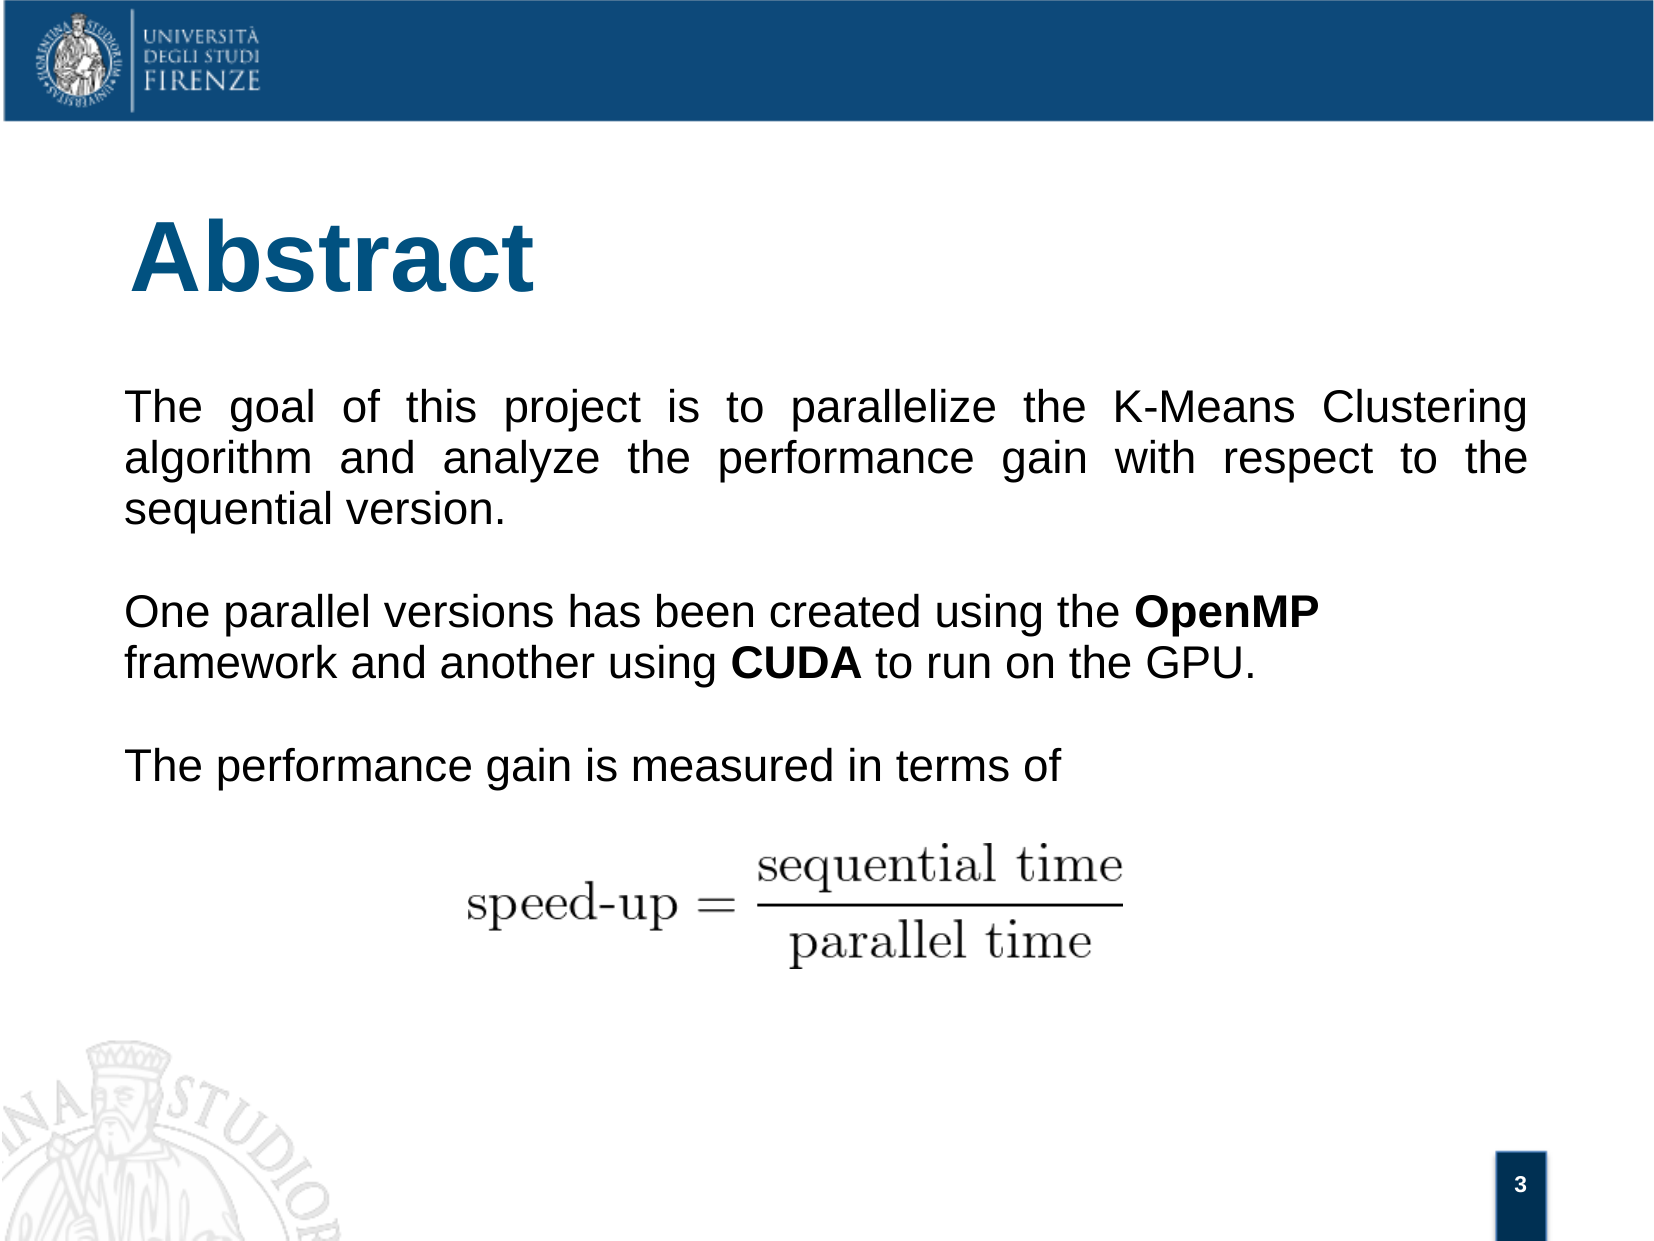

Abstract
The goal of this project is to parallelize the K-Means Clustering algorithm and analyze the performance gain with respect to the sequential version.
One parallel versions has been created using the OpenMP framework and another using CUDA to run on the GPU.
The performance gain is measured in terms of
3